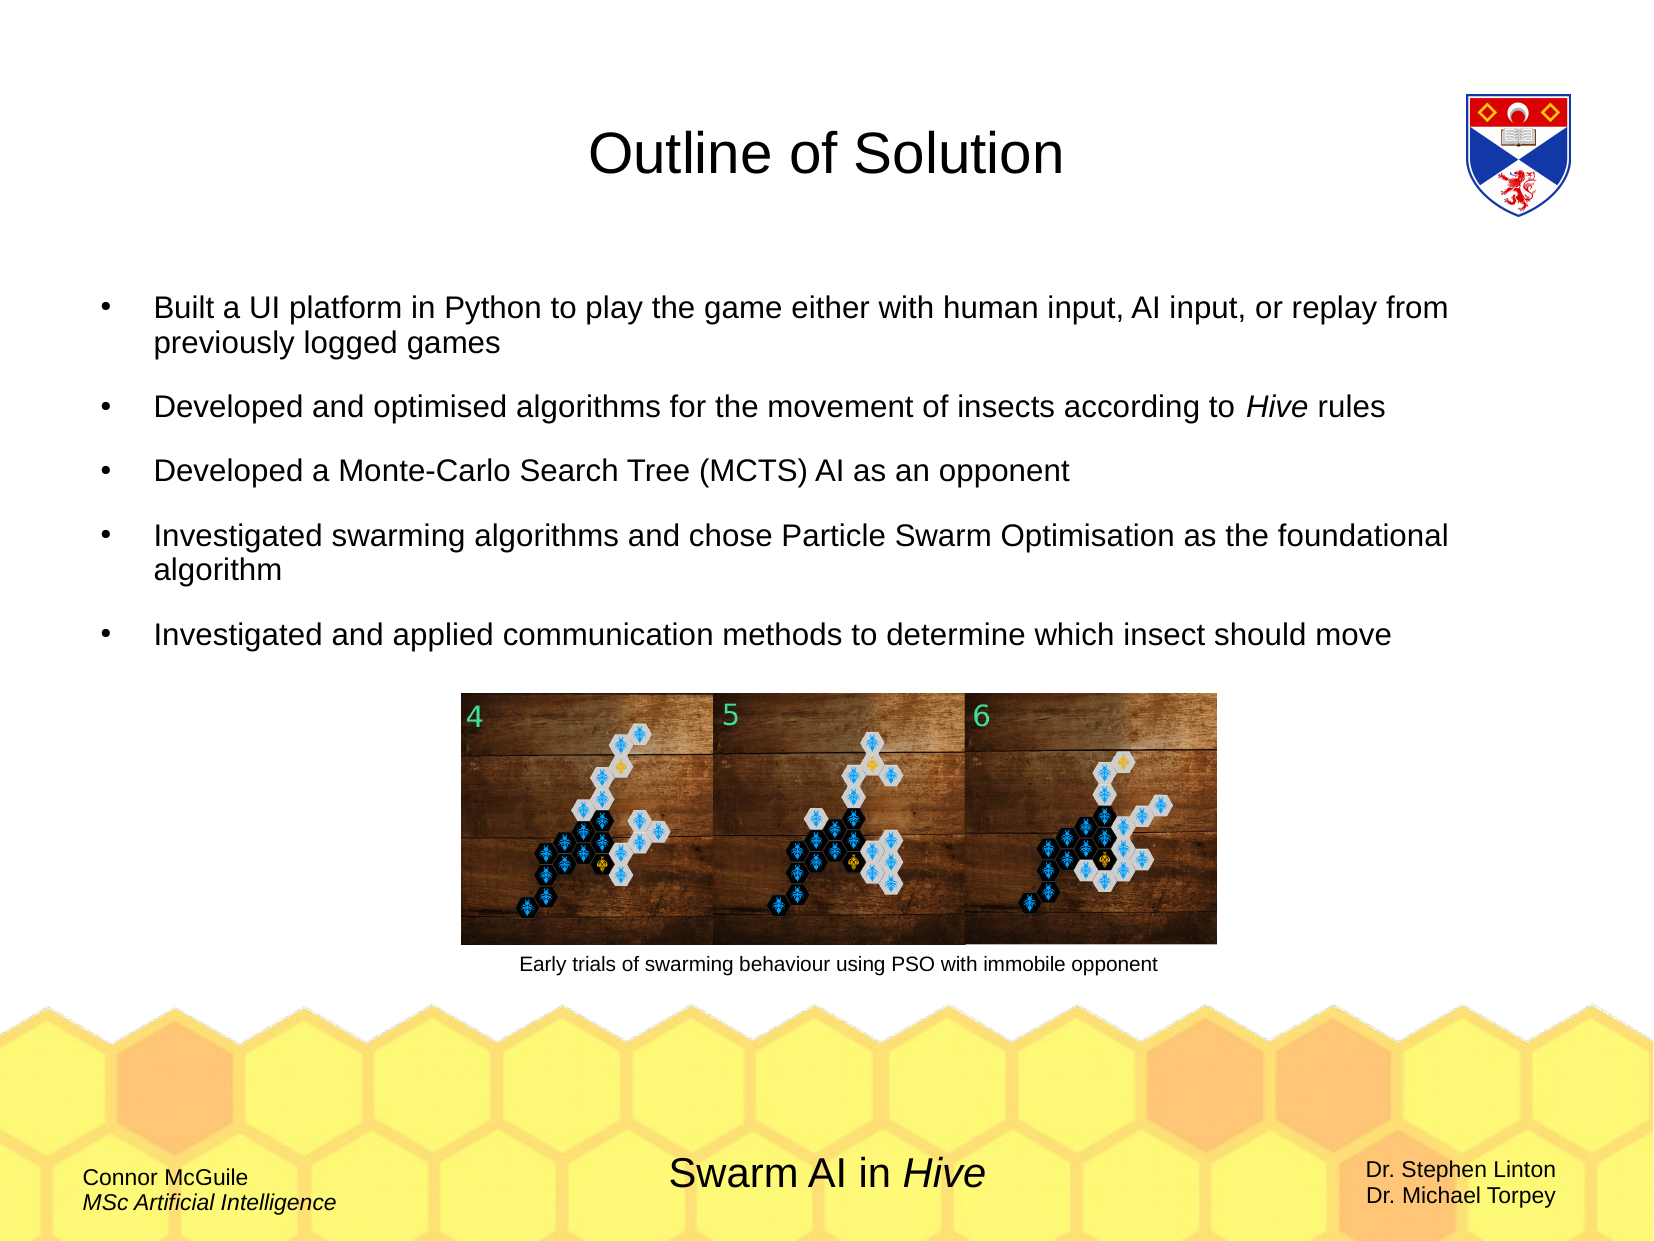

# Outline of Solution
Built a UI platform in Python to play the game either with human input, AI input, or replay from previously logged games
Developed and optimised algorithms for the movement of insects according to Hive rules
Developed a Monte-Carlo Search Tree (MCTS) AI as an opponent
Investigated swarming algorithms and chose Particle Swarm Optimisation as the foundational algorithm
Investigated and applied communication methods to determine which insect should move
Early trials of swarming behaviour using PSO with immobile opponent